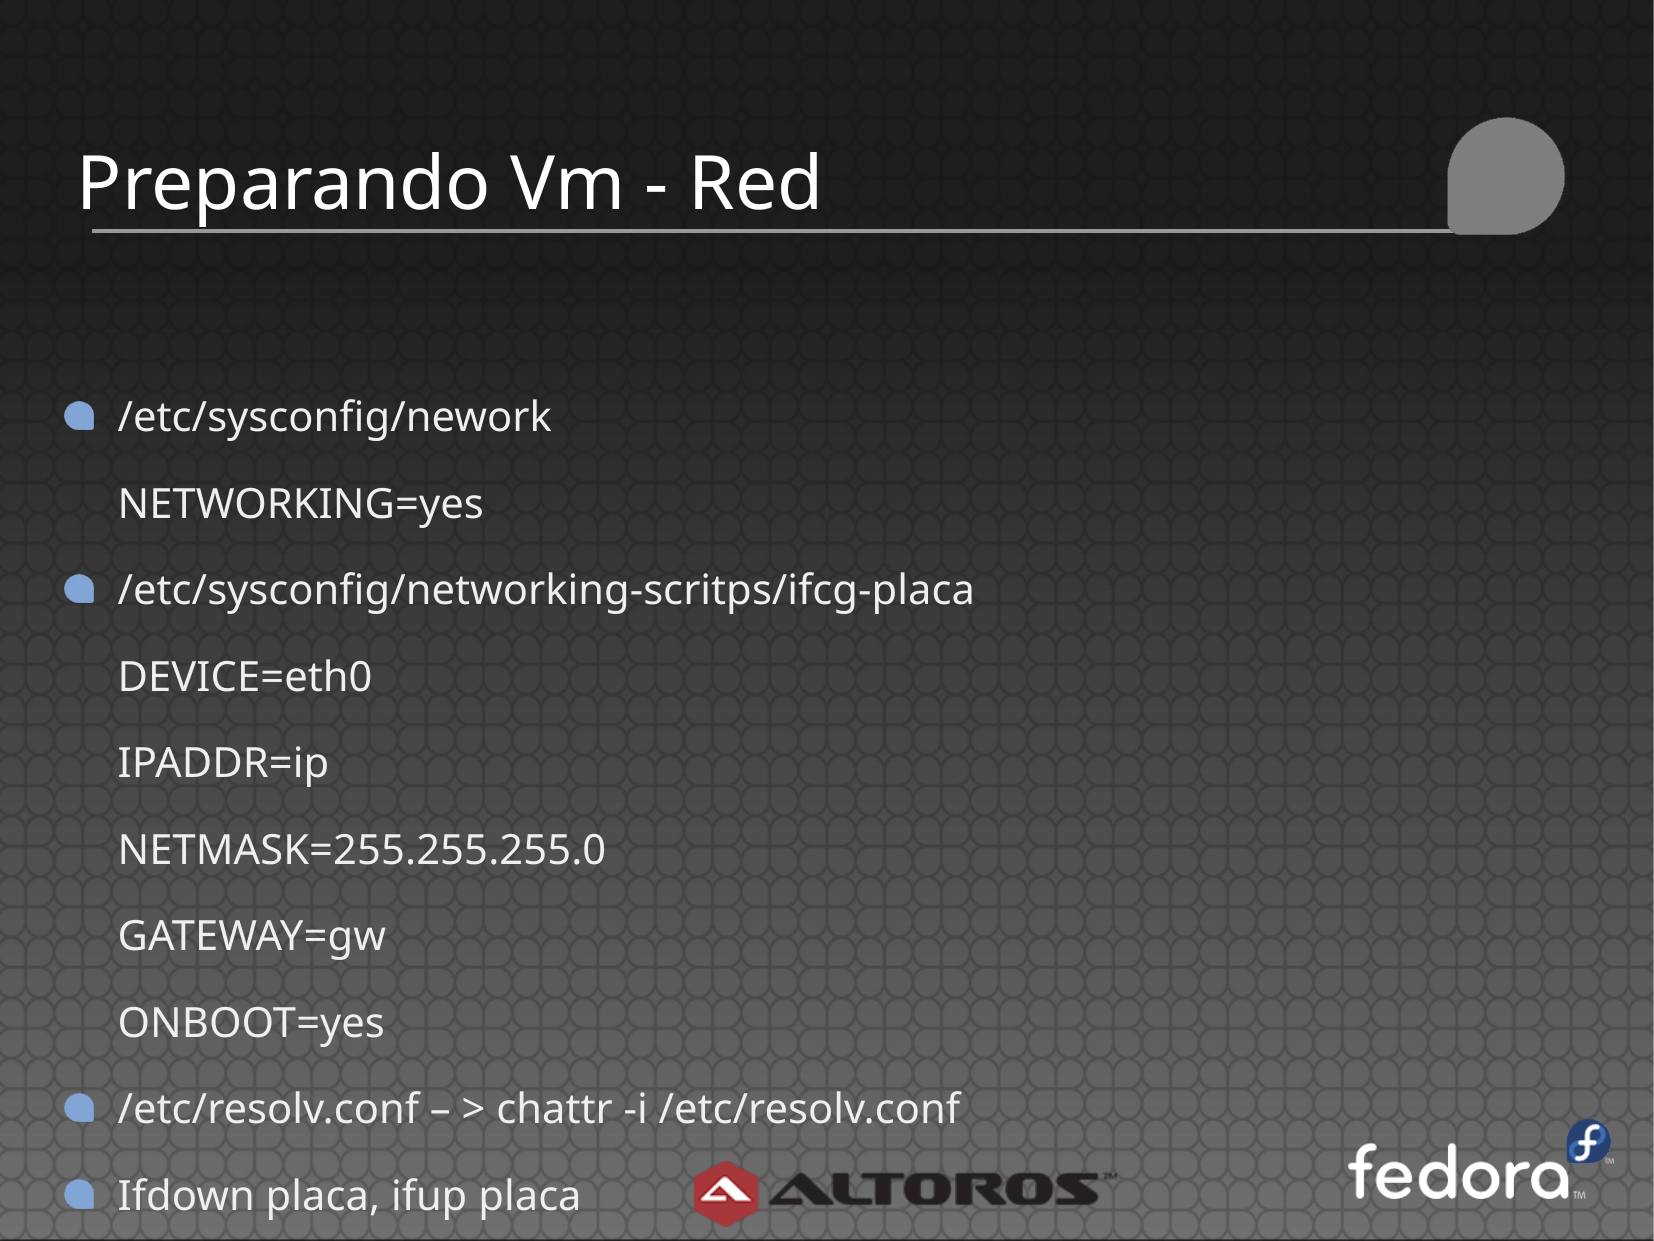

# Preparando Vm - Red
/etc/sysconfig/nework
NETWORKING=yes
/etc/sysconfig/networking-scritps/ifcg-placa
DEVICE=eth0
IPADDR=ip
NETMASK=255.255.255.0
GATEWAY=gw
ONBOOT=yes
/etc/resolv.conf – > chattr -i /etc/resolv.conf
Ifdown placa, ifup placa